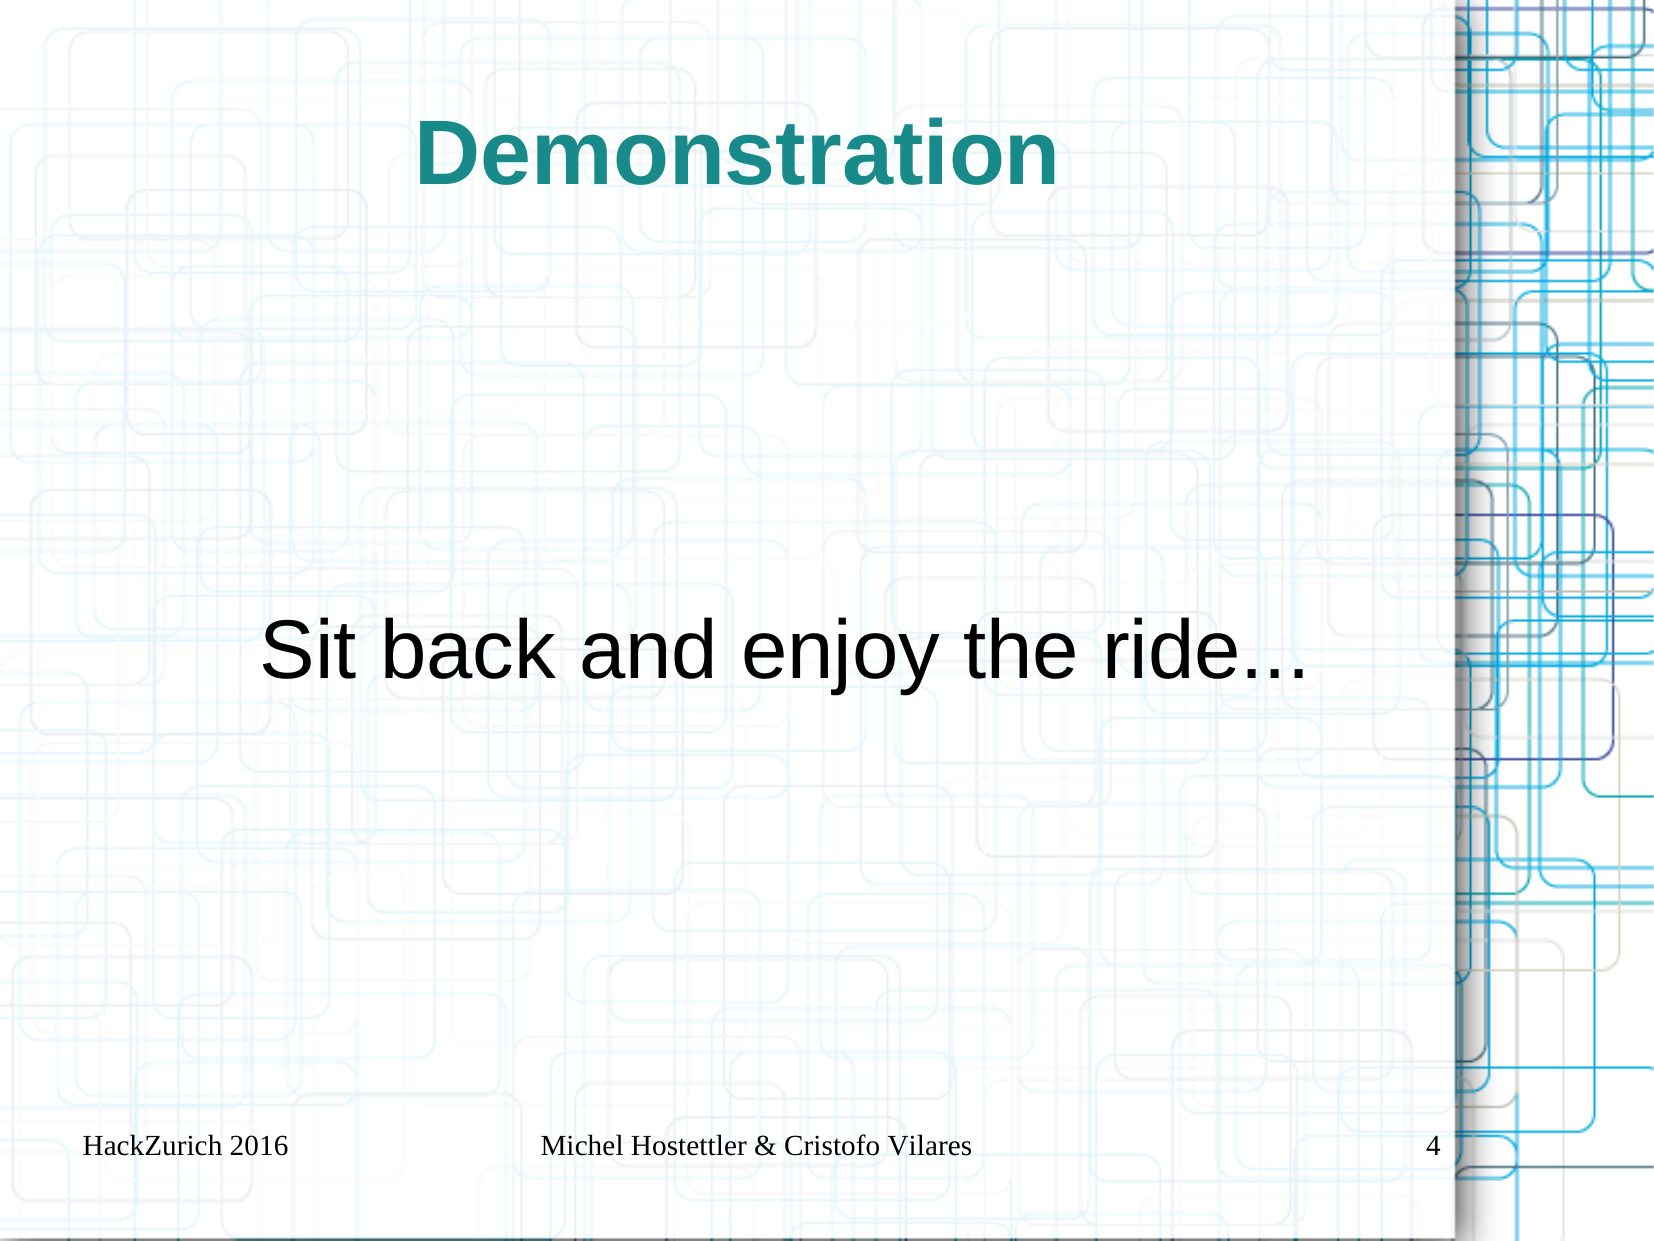

# Demonstration
Sit back and enjoy the ride...
HackZurich 2016
Michel Hostettler & Cristofo Vilares
4